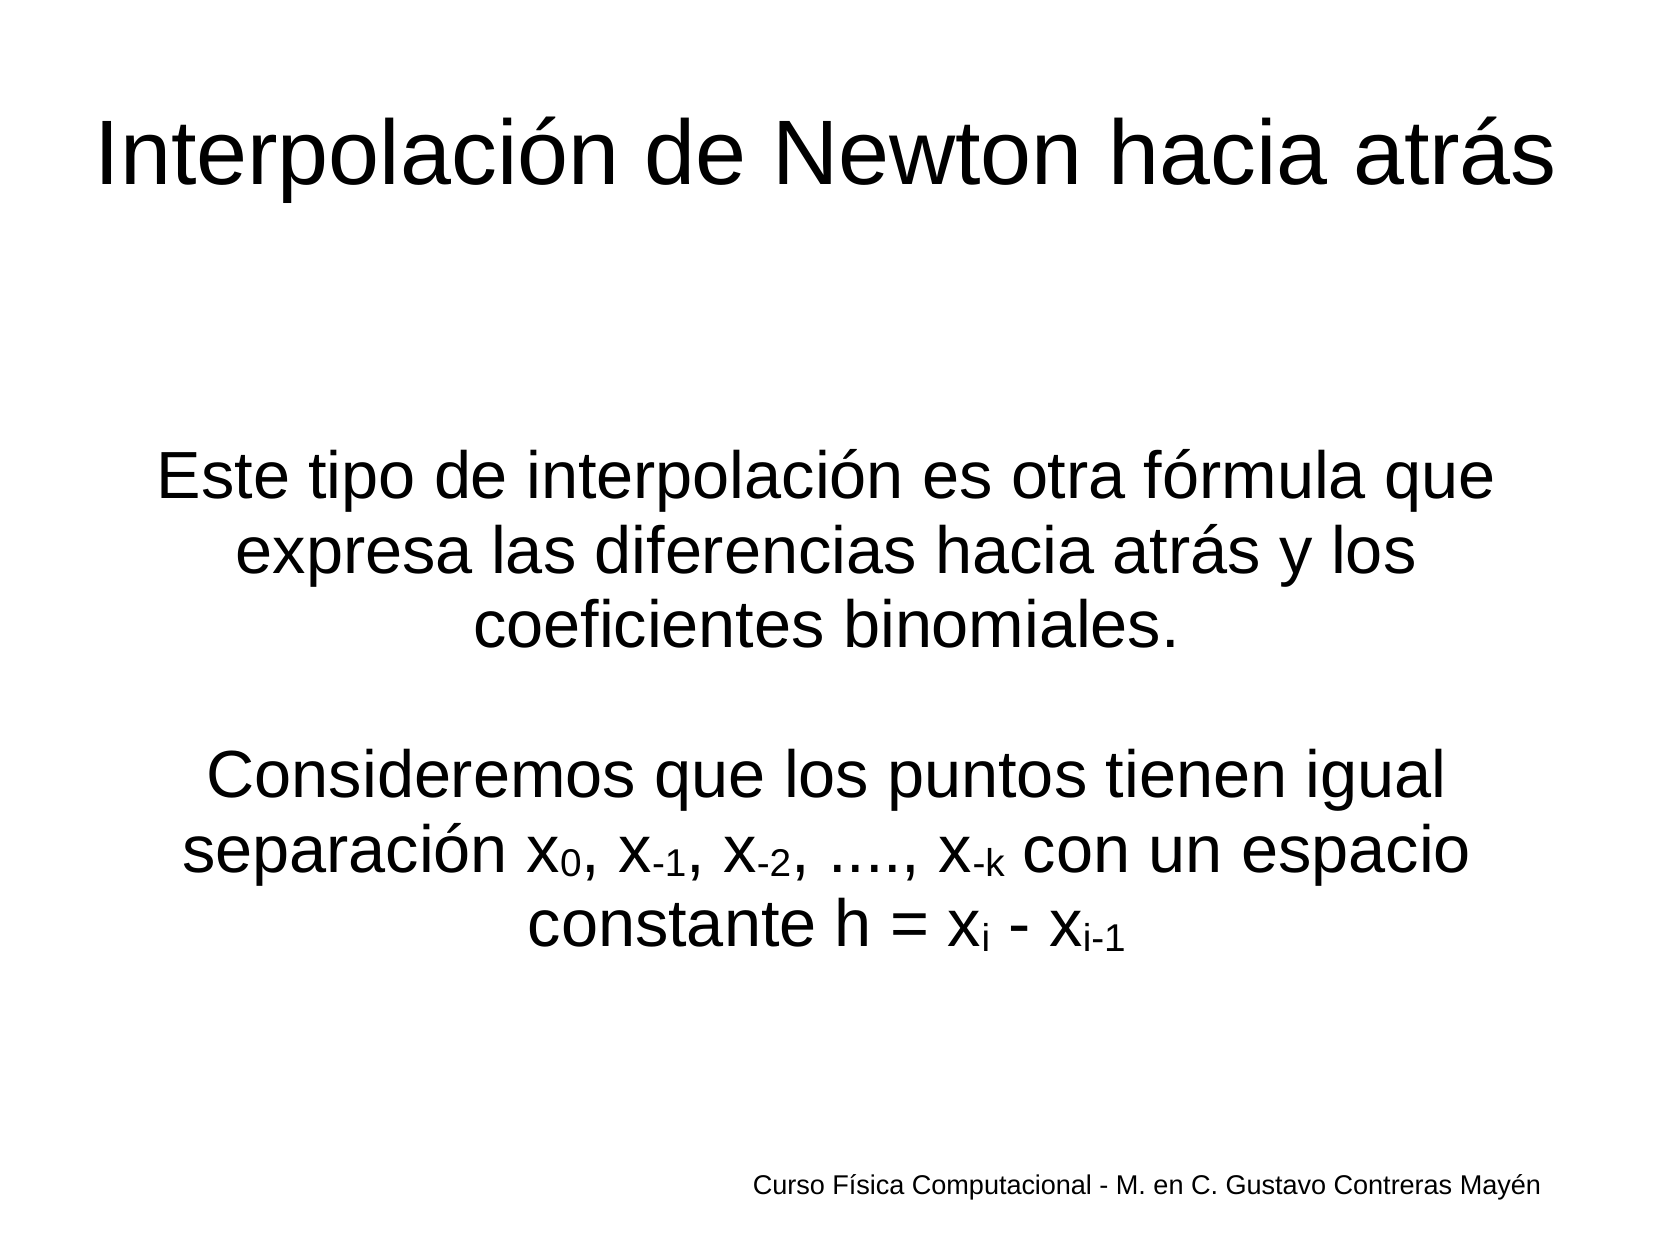

# Interpolación de Newton hacia atrás
Este tipo de interpolación es otra fórmula que expresa las diferencias hacia atrás y los coeficientes binomiales.
Consideremos que los puntos tienen igual separación x0, x-1, x-2, ...., x-k con un espacio constante h = xi - xi-1